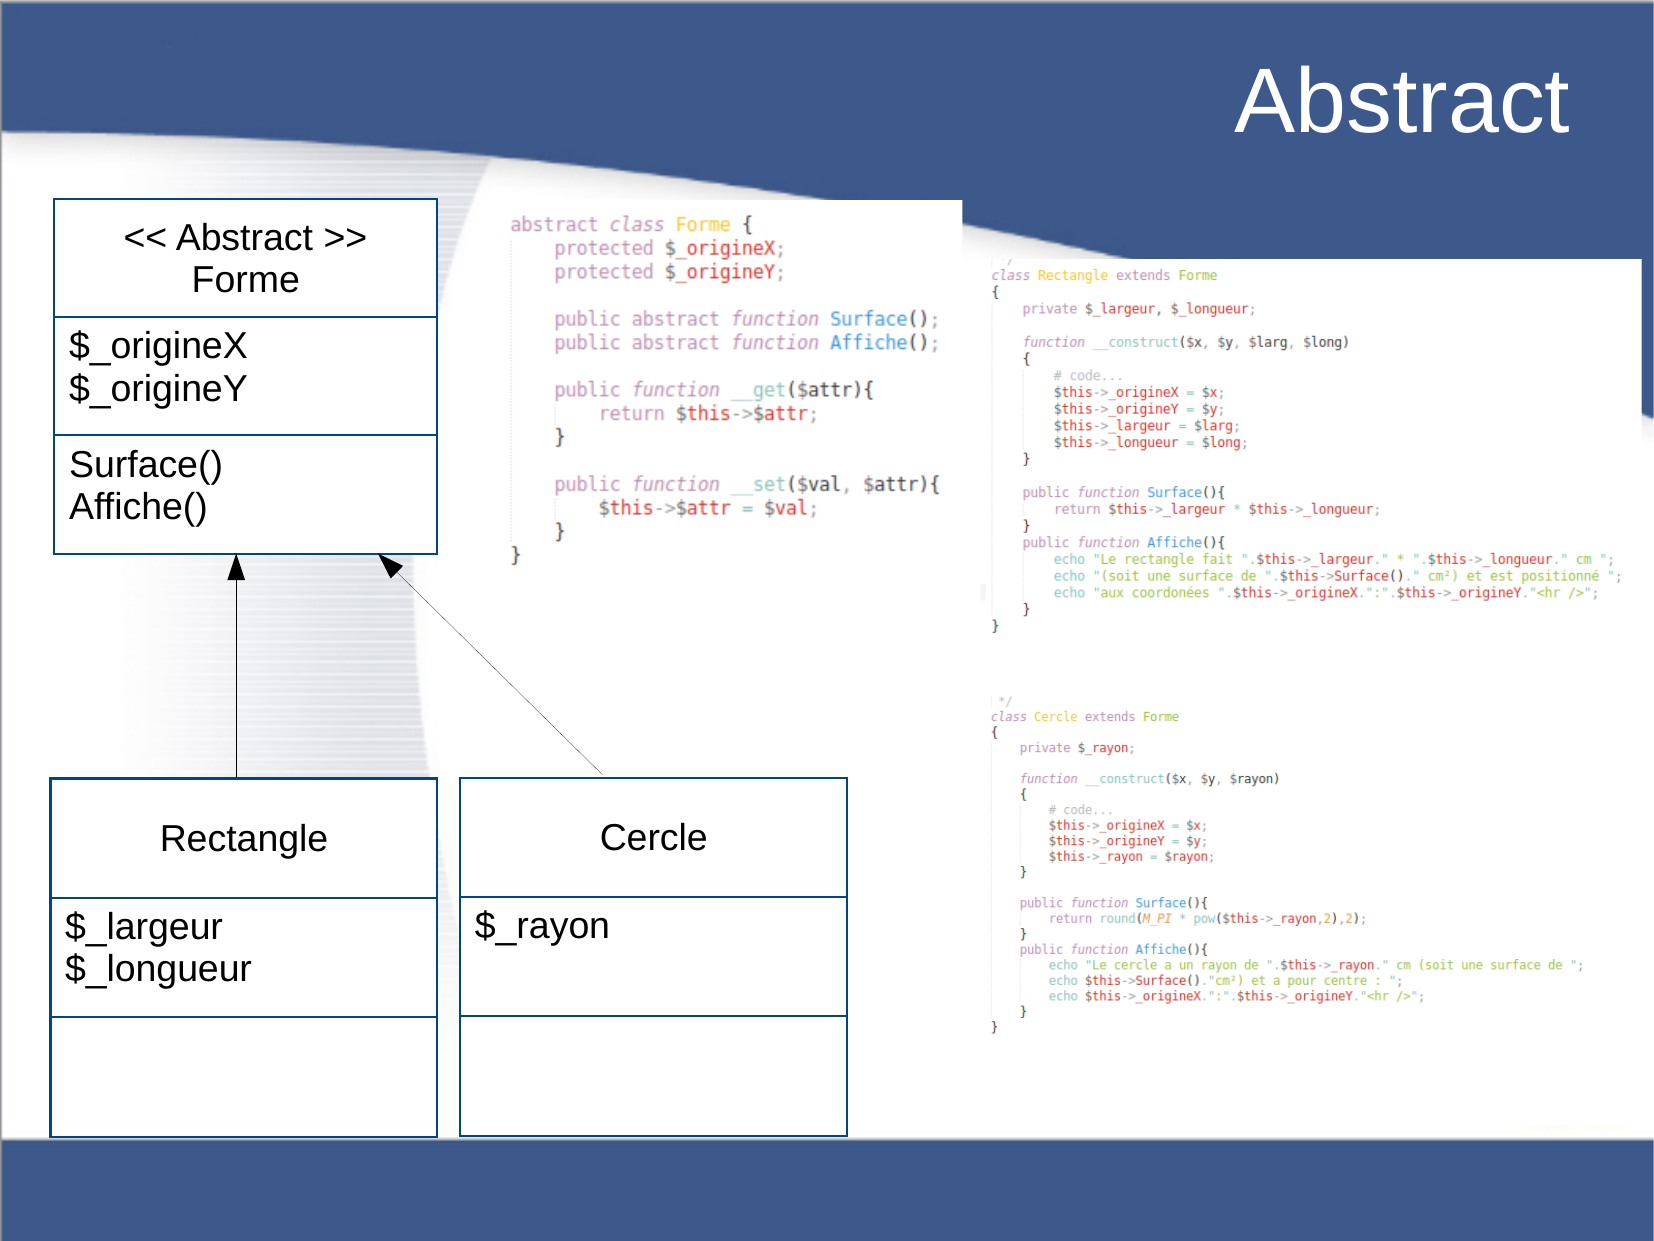

# Abstract
| << Abstract >> Forme |
| --- |
| $\_origineX $\_origineY |
| Surface() Affiche() |
| Cercle |
| --- |
| $\_rayon |
| |
| Rectangle |
| --- |
| $\_largeur $\_longueur |
| |